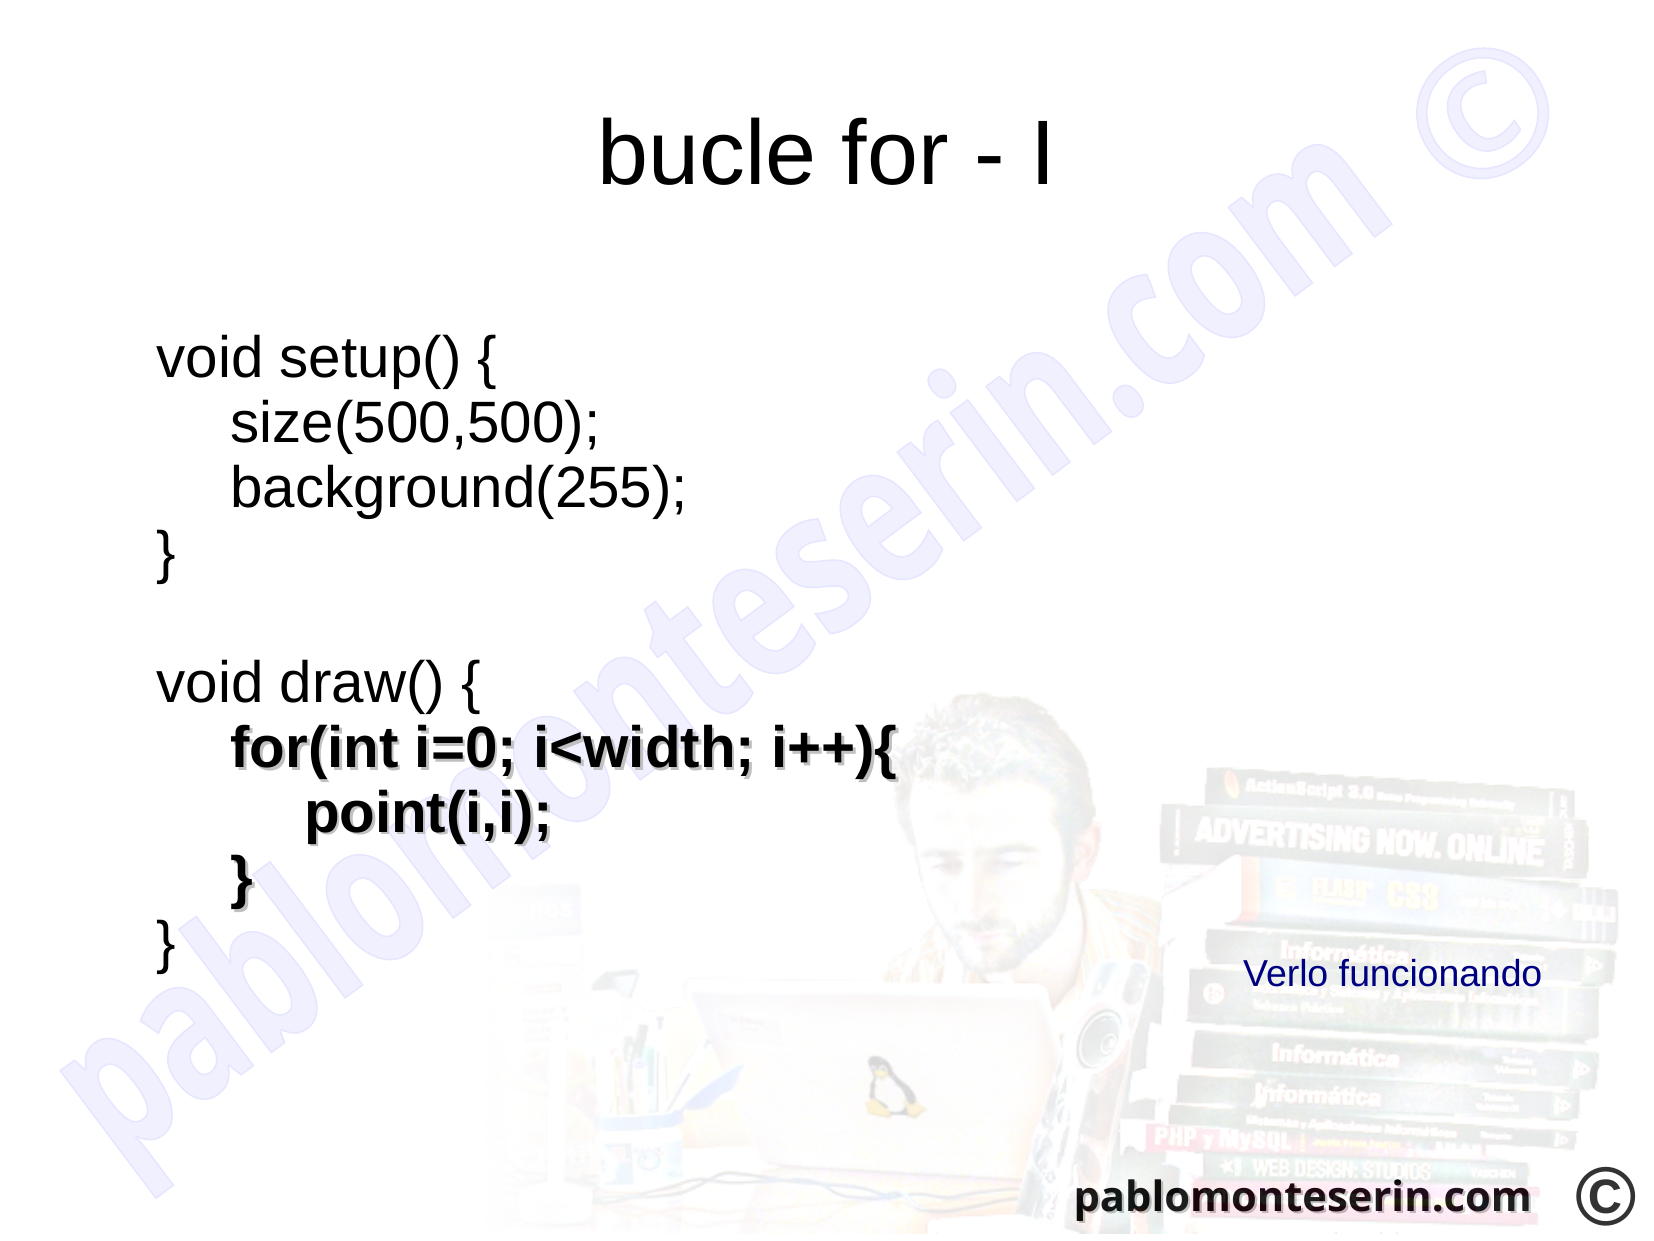

# bucle for - I
	void setup() {
		size(500,500);
		background(255);
	}
	void draw() {
		for(int i=0; i<width; i++){
			point(i,i);
		}
	}
Verlo funcionando